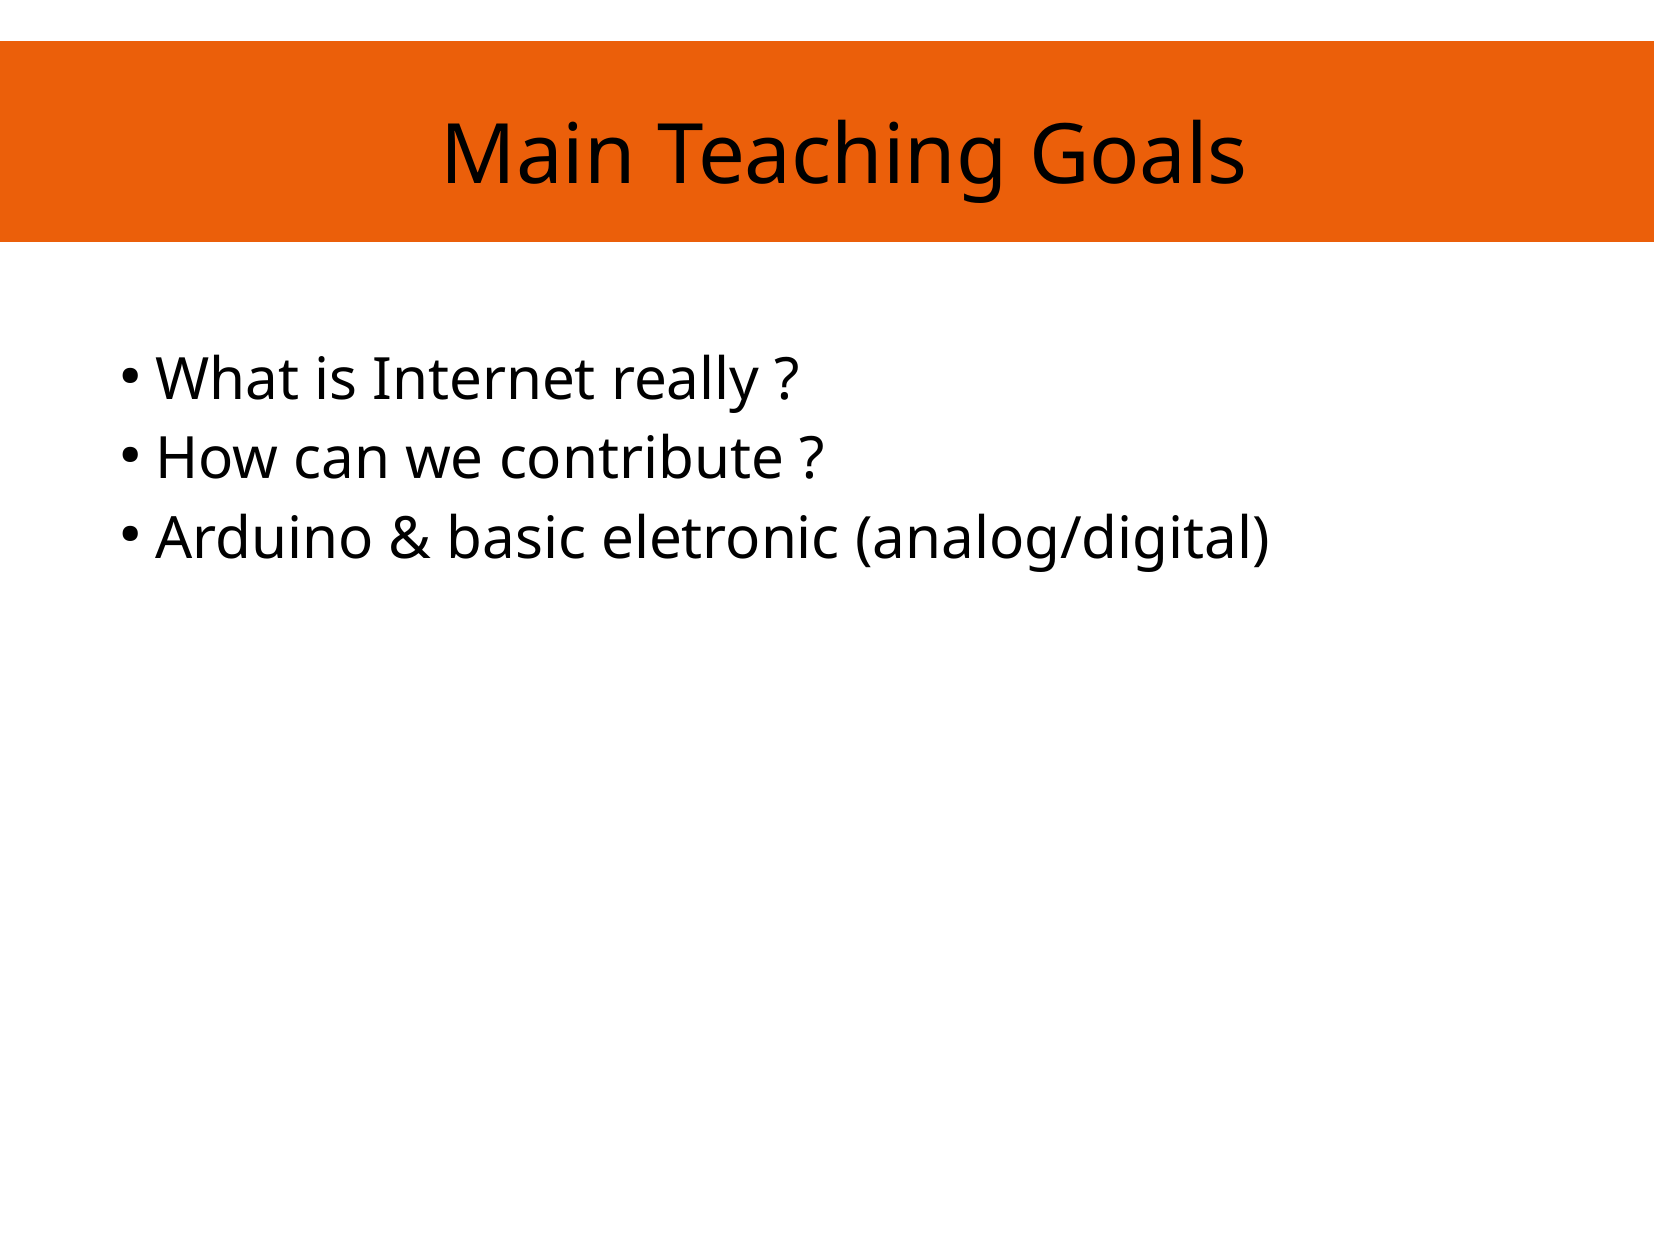

Main Teaching Goals
What is Internet really ?
How can we contribute ?
Arduino & basic eletronic (analog/digital)